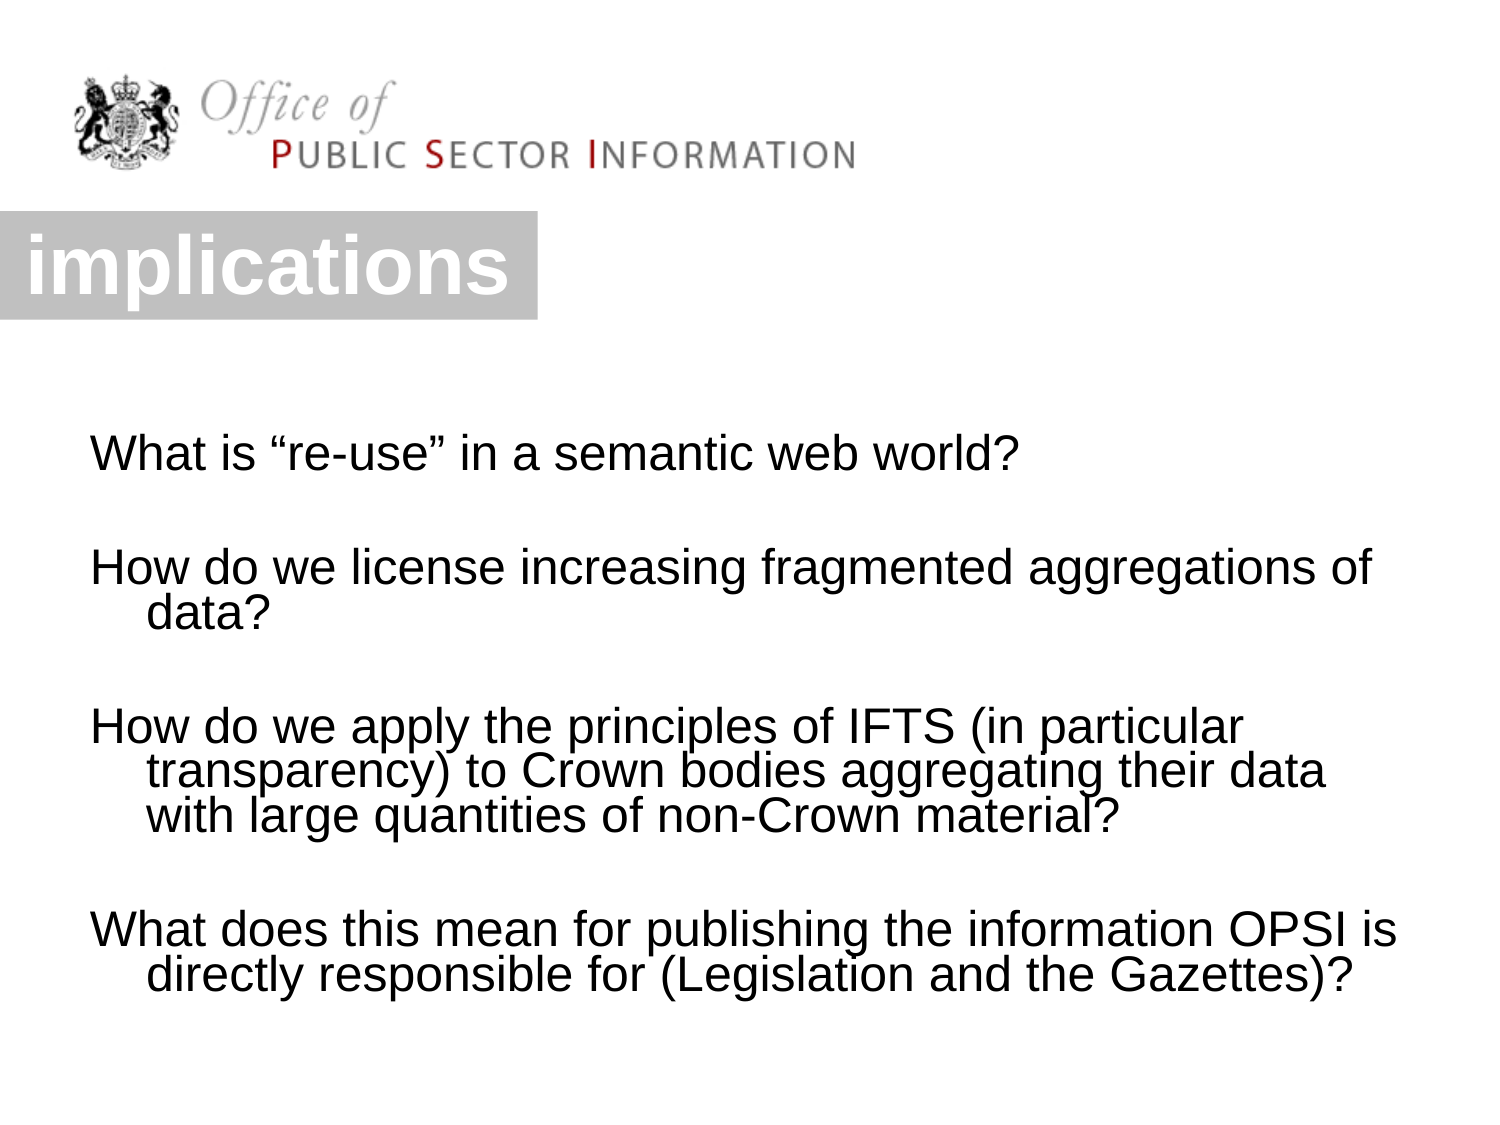

implications
# What is “re-use” in a semantic web world?
How do we license increasing fragmented aggregations of data?
How do we apply the principles of IFTS (in particular transparency) to Crown bodies aggregating their data with large quantities of non-Crown material?
What does this mean for publishing the information OPSI is directly responsible for (Legislation and the Gazettes)?